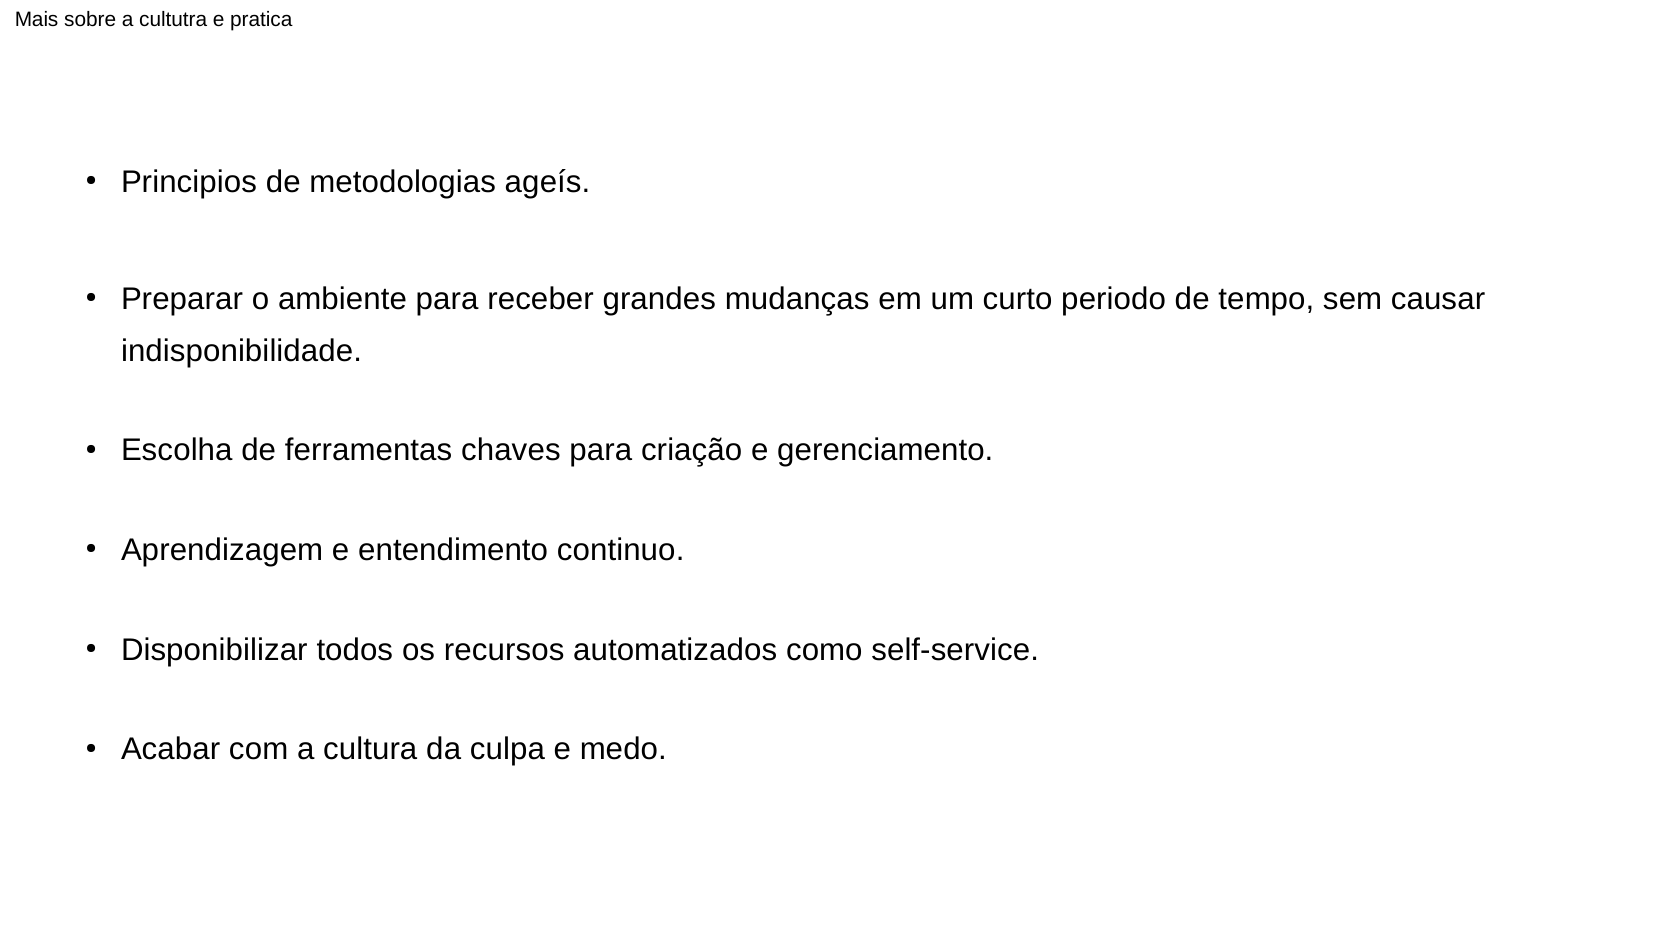

Mais sobre a cultutra e pratica
Principios de metodologias ageís.
Preparar o ambiente para receber grandes mudanças em um curto periodo de tempo, sem causar
indisponibilidade.
Escolha de ferramentas chaves para criação e gerenciamento.
Aprendizagem e entendimento continuo.
Disponibilizar todos os recursos automatizados como self-service.
Acabar com a cultura da culpa e medo.